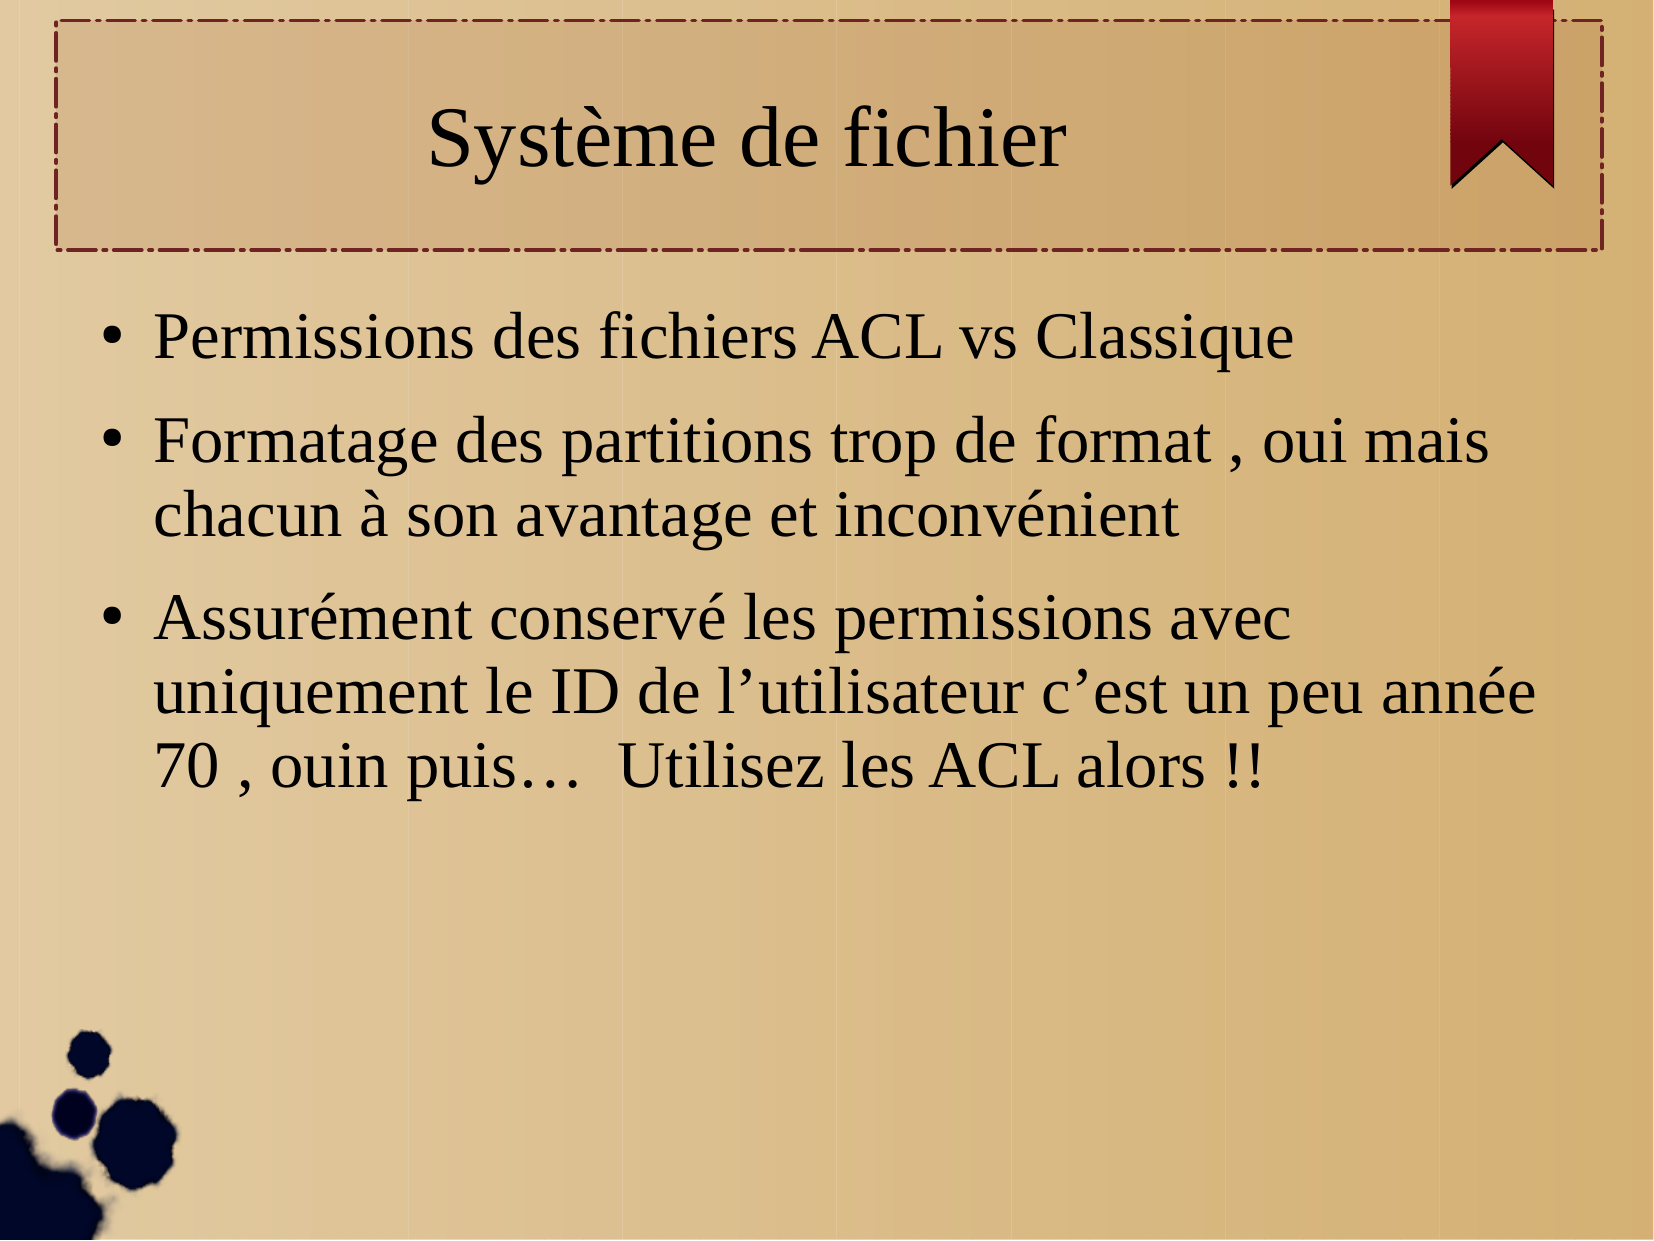

# Système de fichier
Permissions des fichiers ACL vs Classique
Formatage des partitions trop de format , oui mais chacun à son avantage et inconvénient
Assurément conservé les permissions avec uniquement le ID de l’utilisateur c’est un peu année 70 , ouin puis… Utilisez les ACL alors !!